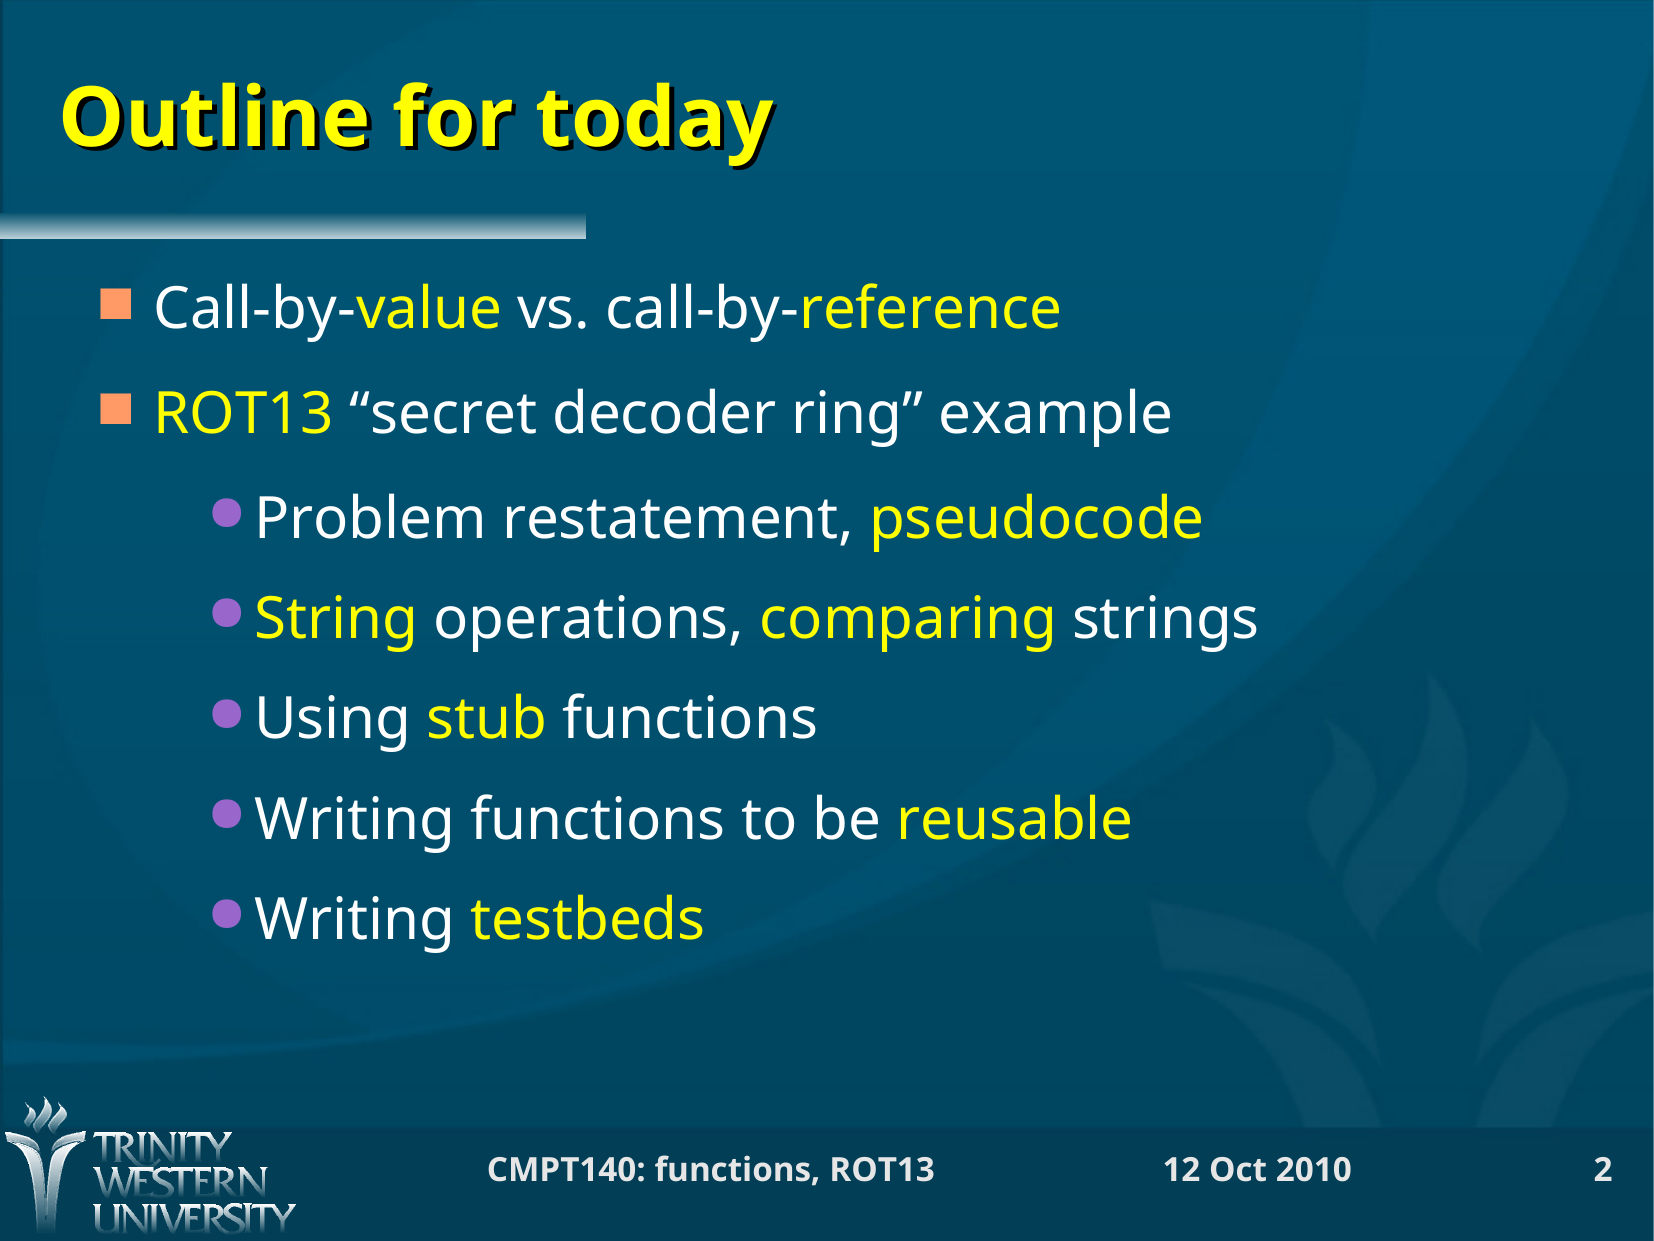

# Outline for today
Call-by-value vs. call-by-reference
ROT13 “secret decoder ring” example
Problem restatement, pseudocode
String operations, comparing strings
Using stub functions
Writing functions to be reusable
Writing testbeds
CMPT140: functions, ROT13
12 Oct 2010
2